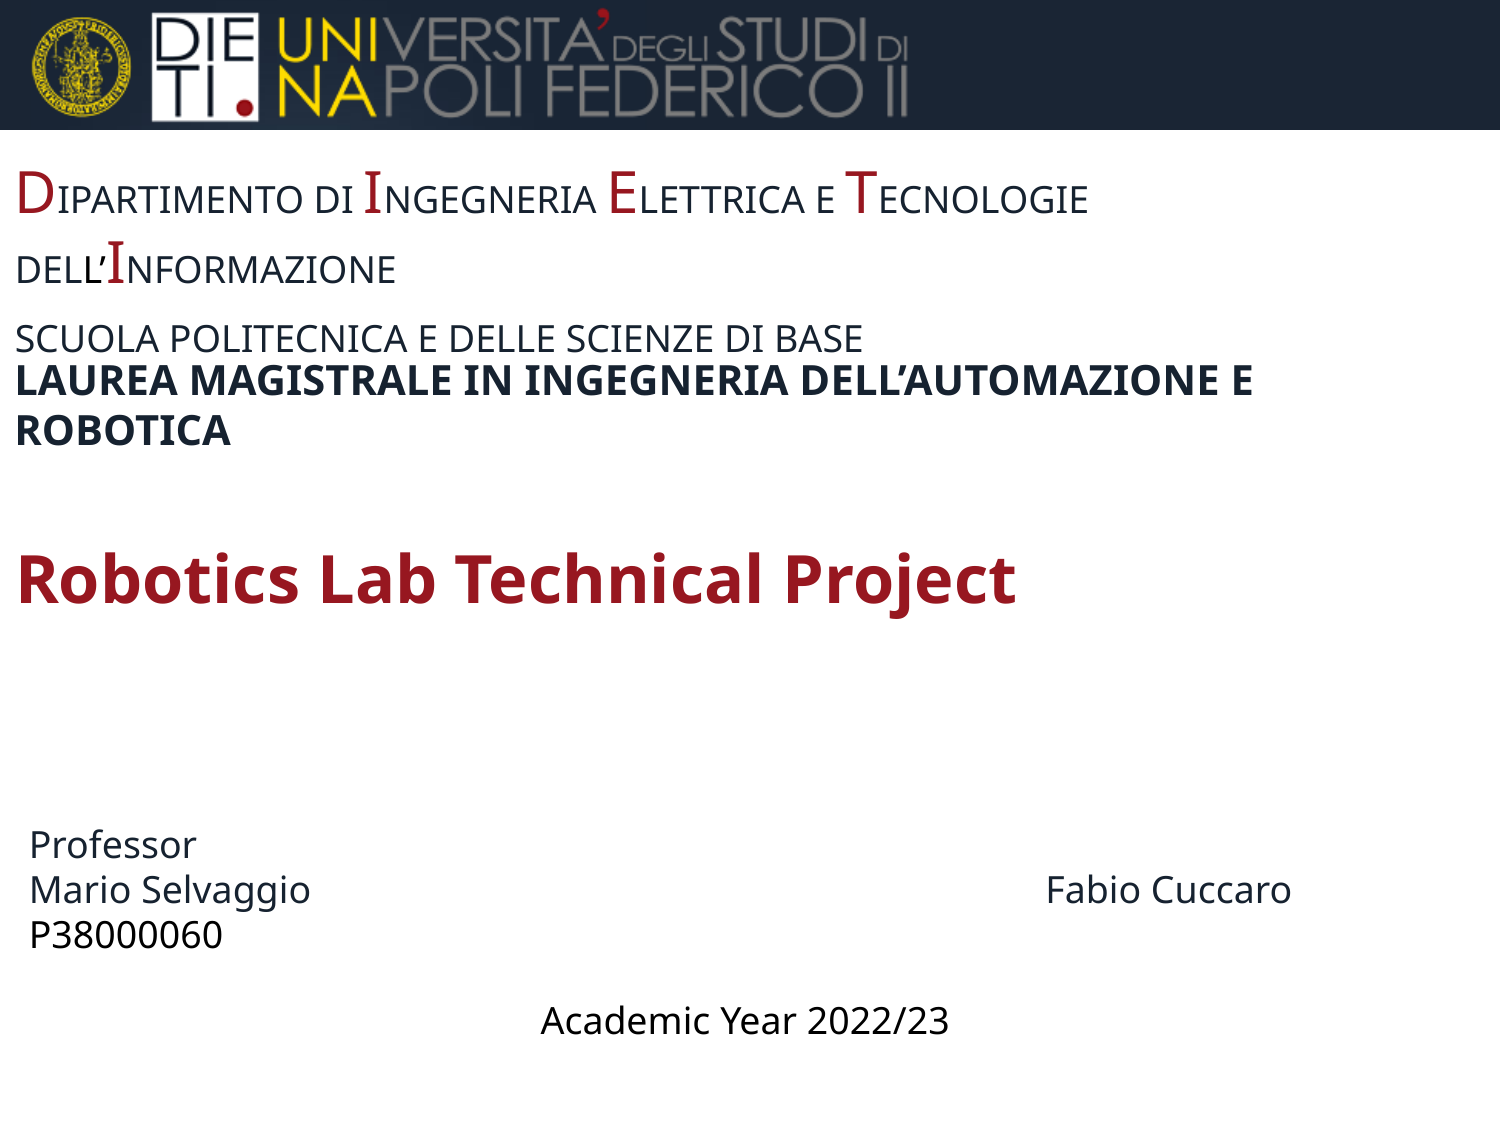

DIPARTIMENTO DI INGEGNERIA ELETTRICA E TECNOLOGIE DELL’INFORMAZIONE
SCUOLA POLITECNICA E DELLE SCIENZE DI BASE
LAUREA MAGISTRALE IN INGEGNERIA DELL’AUTOMAZIONE E ROBOTICA
Robotics Lab Technical Project
Academic Year 2022/23
Professor
Mario Selvaggio 					 Fabio Cuccaro P38000060